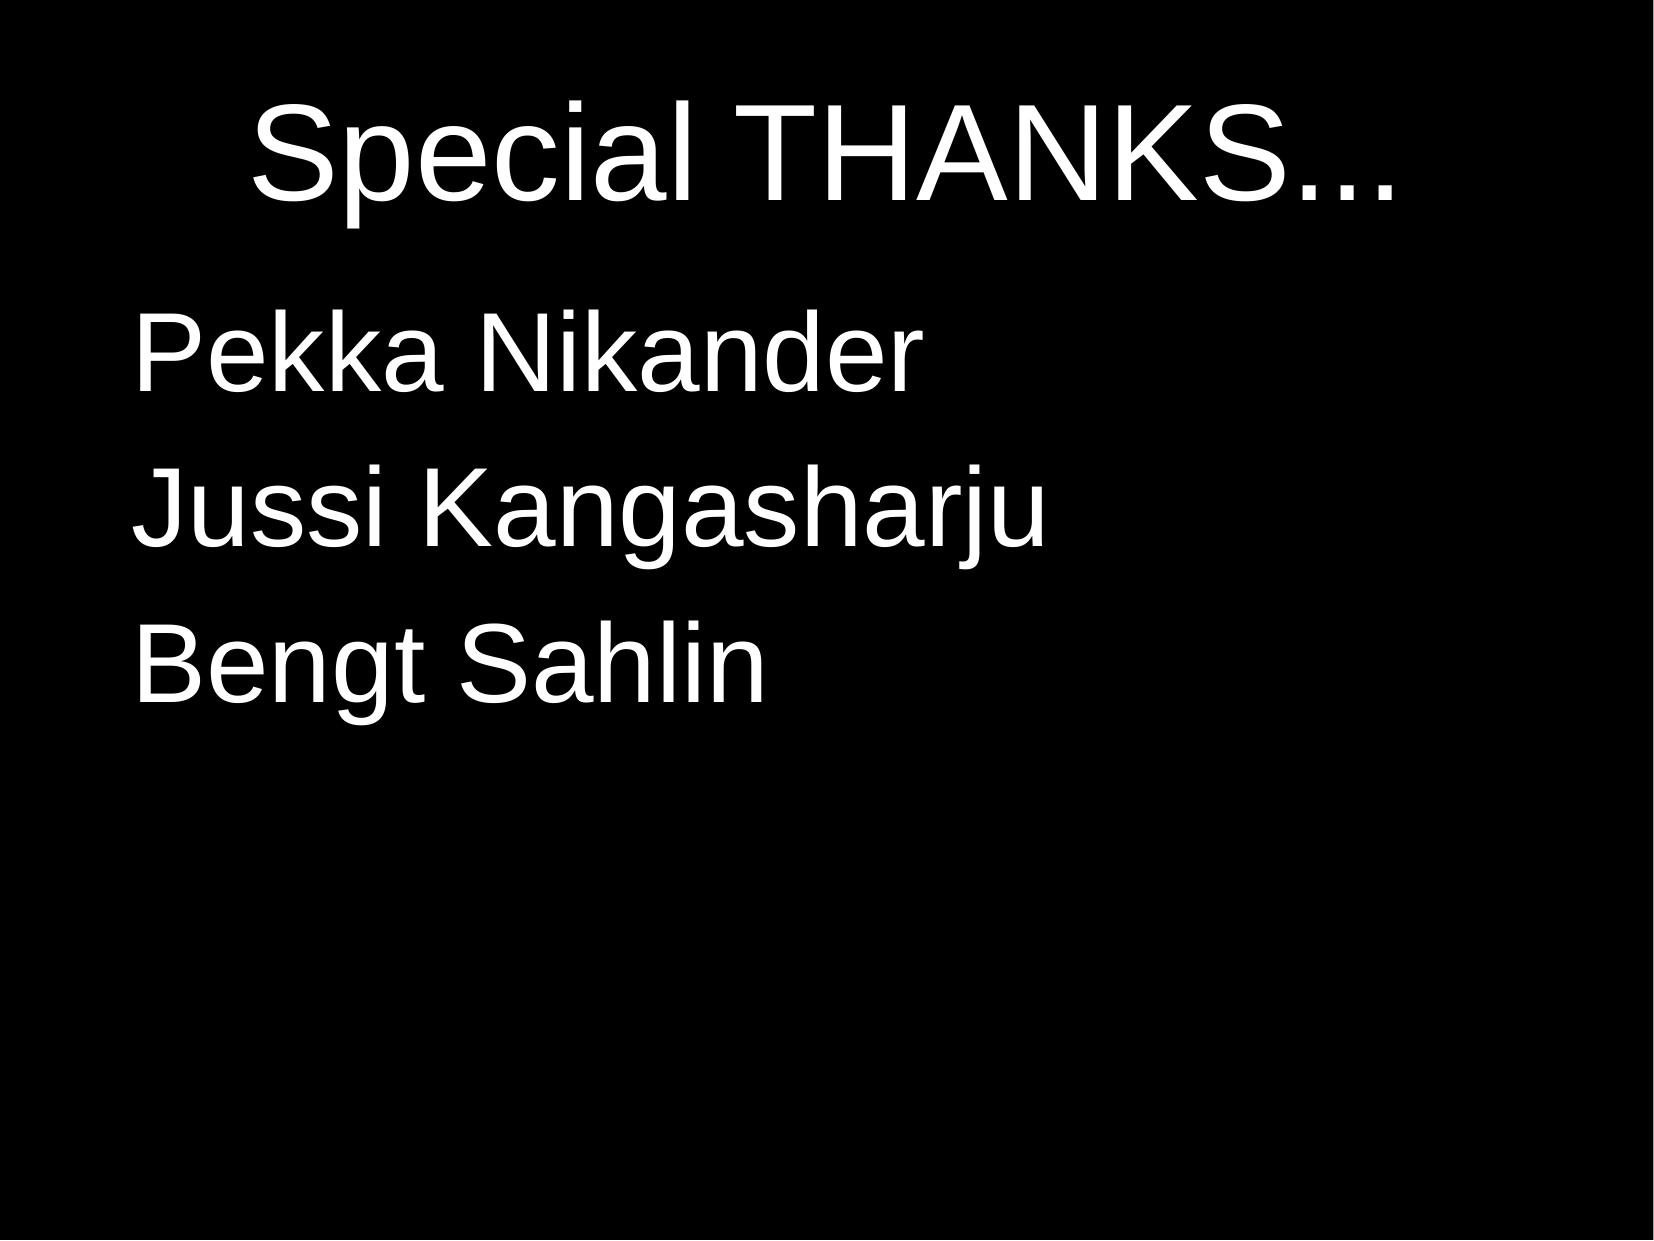

# Special THANKS...
 Pekka Nikander
 Jussi Kangasharju
 Bengt Sahlin